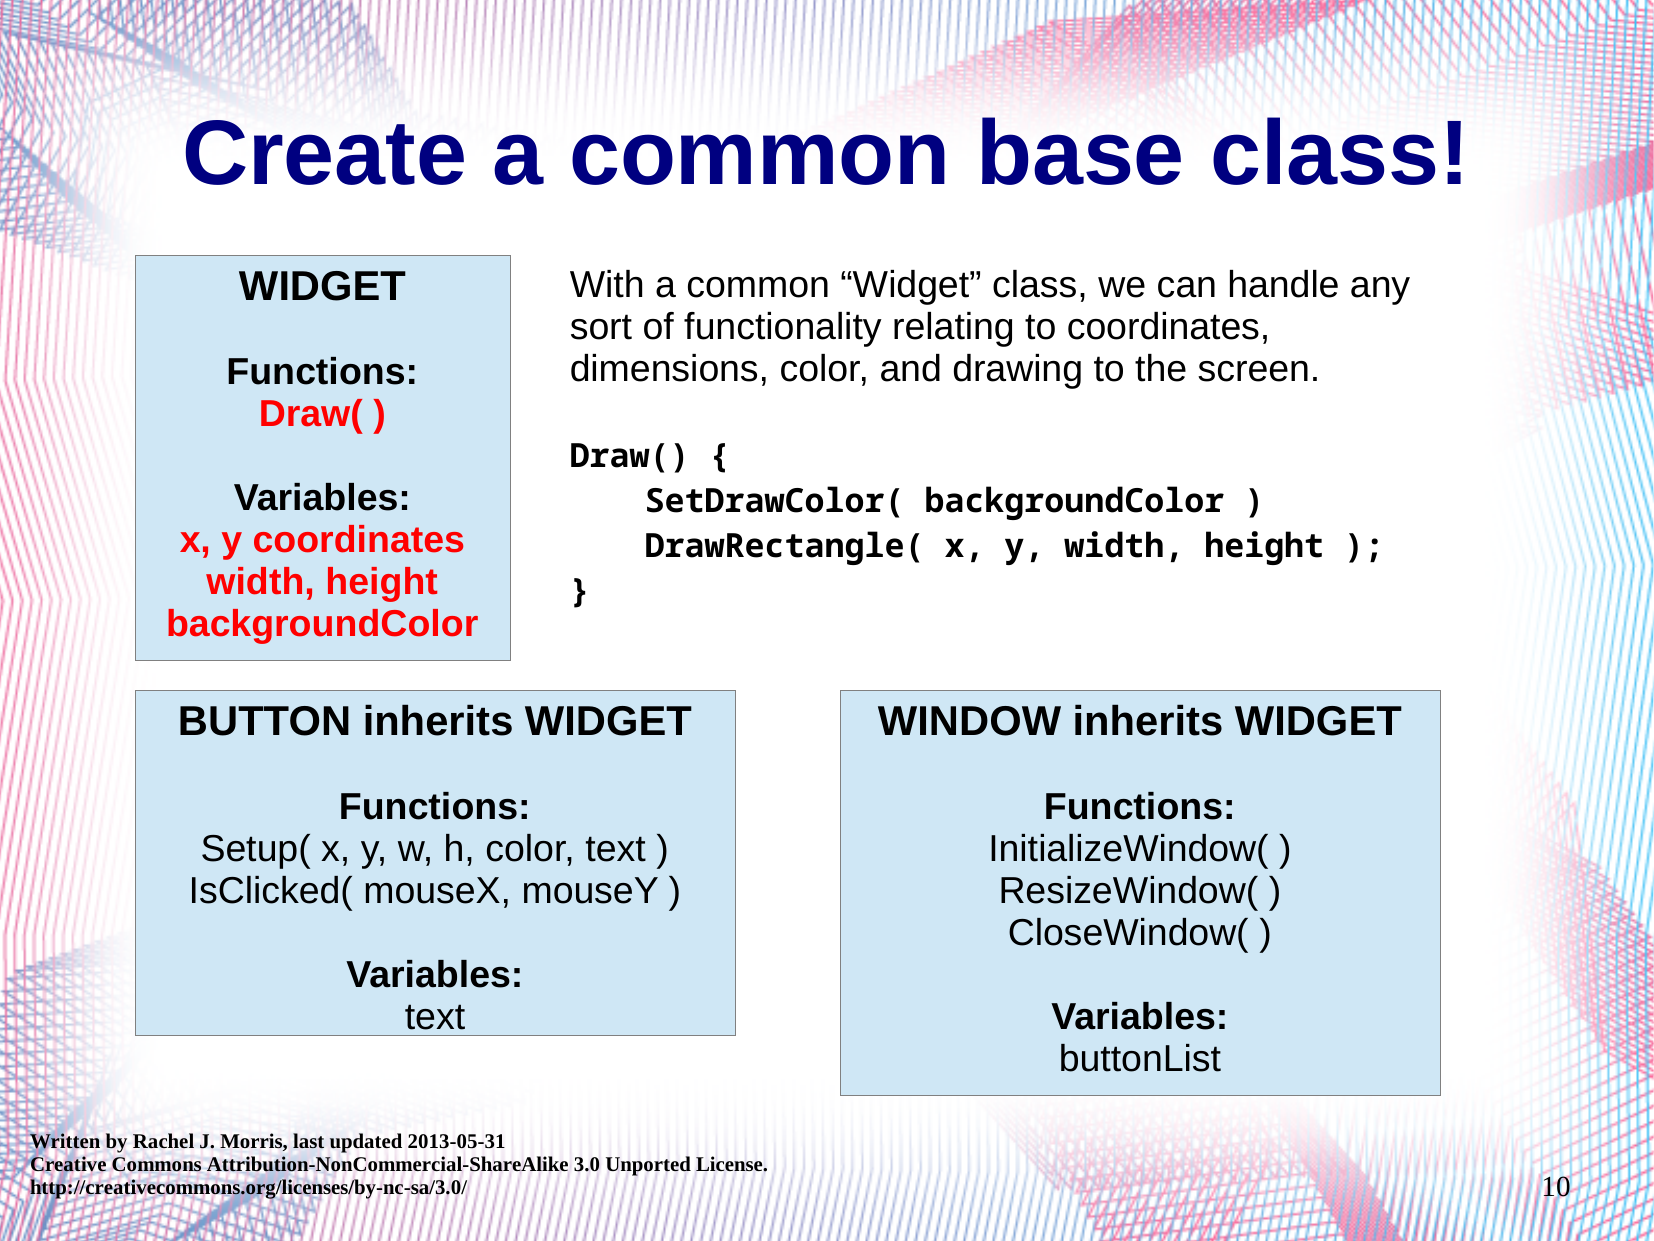

# Create a common base class!
WIDGET
Functions:
Draw( )
Variables:
x, y coordinates
width, height
backgroundColor
With a common “Widget” class, we can handle any sort of functionality relating to coordinates, dimensions, color, and drawing to the screen.
Draw() {
	SetDrawColor( backgroundColor )
	DrawRectangle( x, y, width, height );
}
BUTTON inherits WIDGET
Functions:
Setup( x, y, w, h, color, text )
IsClicked( mouseX, mouseY )
Variables:
text
WINDOW inherits WIDGET
Functions:
InitializeWindow( )
ResizeWindow( )
CloseWindow( )
Variables:
buttonList
10